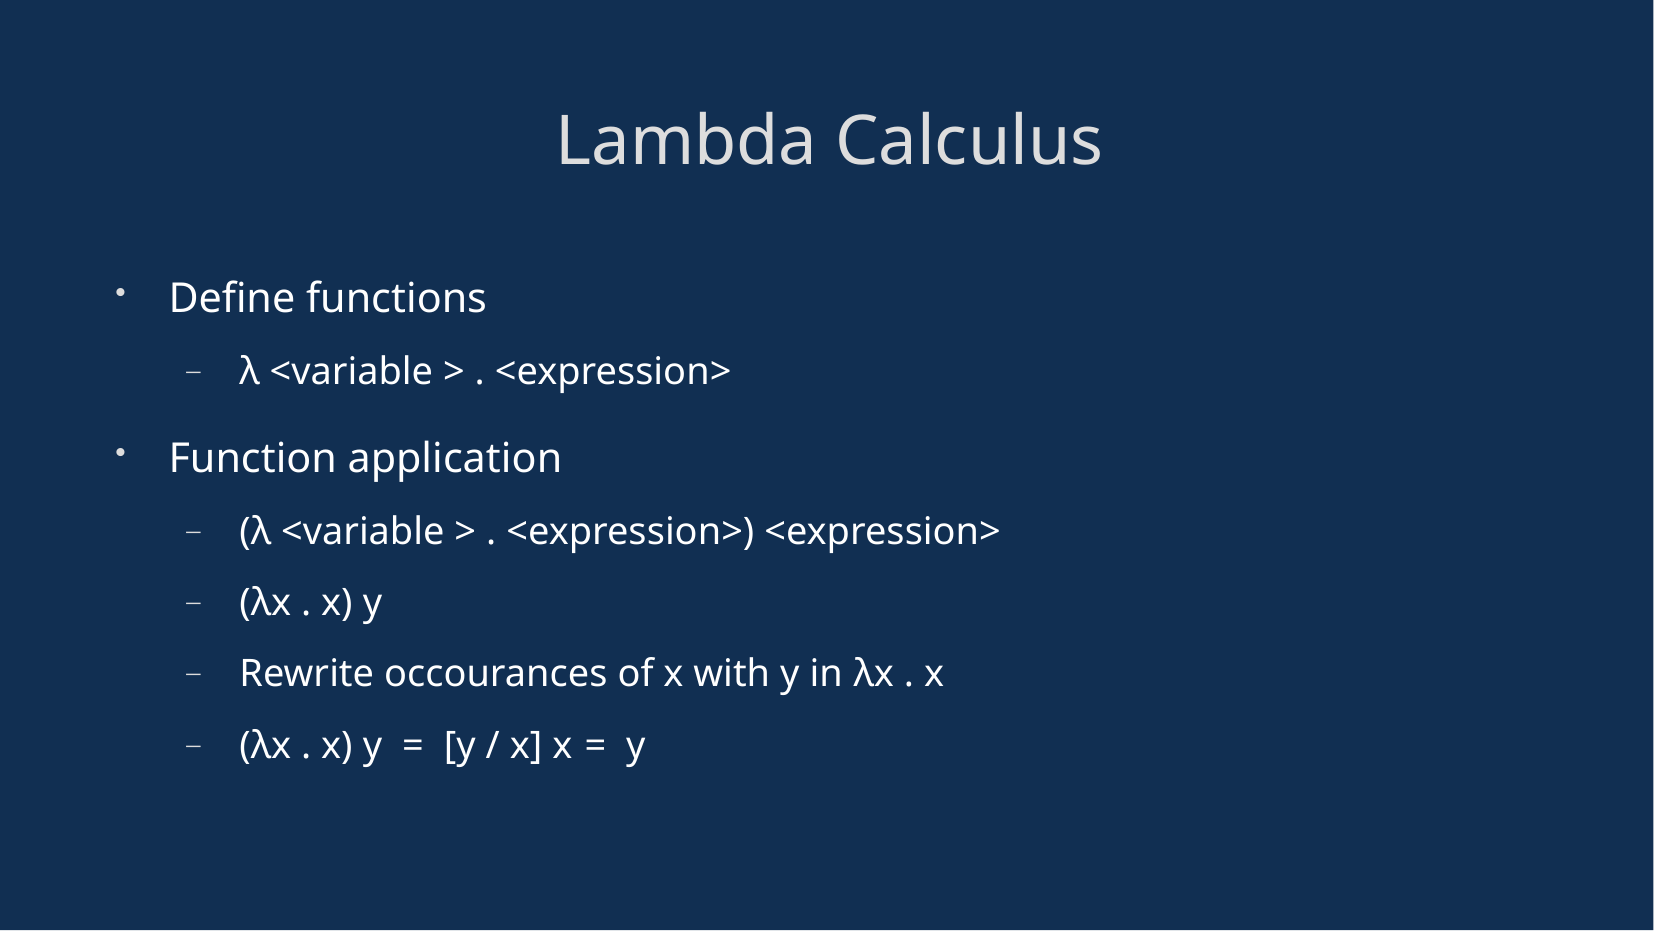

# Lambda Calculus
Define functions
λ <variable > . <expression>
Function application
(λ <variable > . <expression>) <expression>
(λx . x) y
Rewrite occourances of x with y in λx . x
(λx . x) y = [y / x] x = y